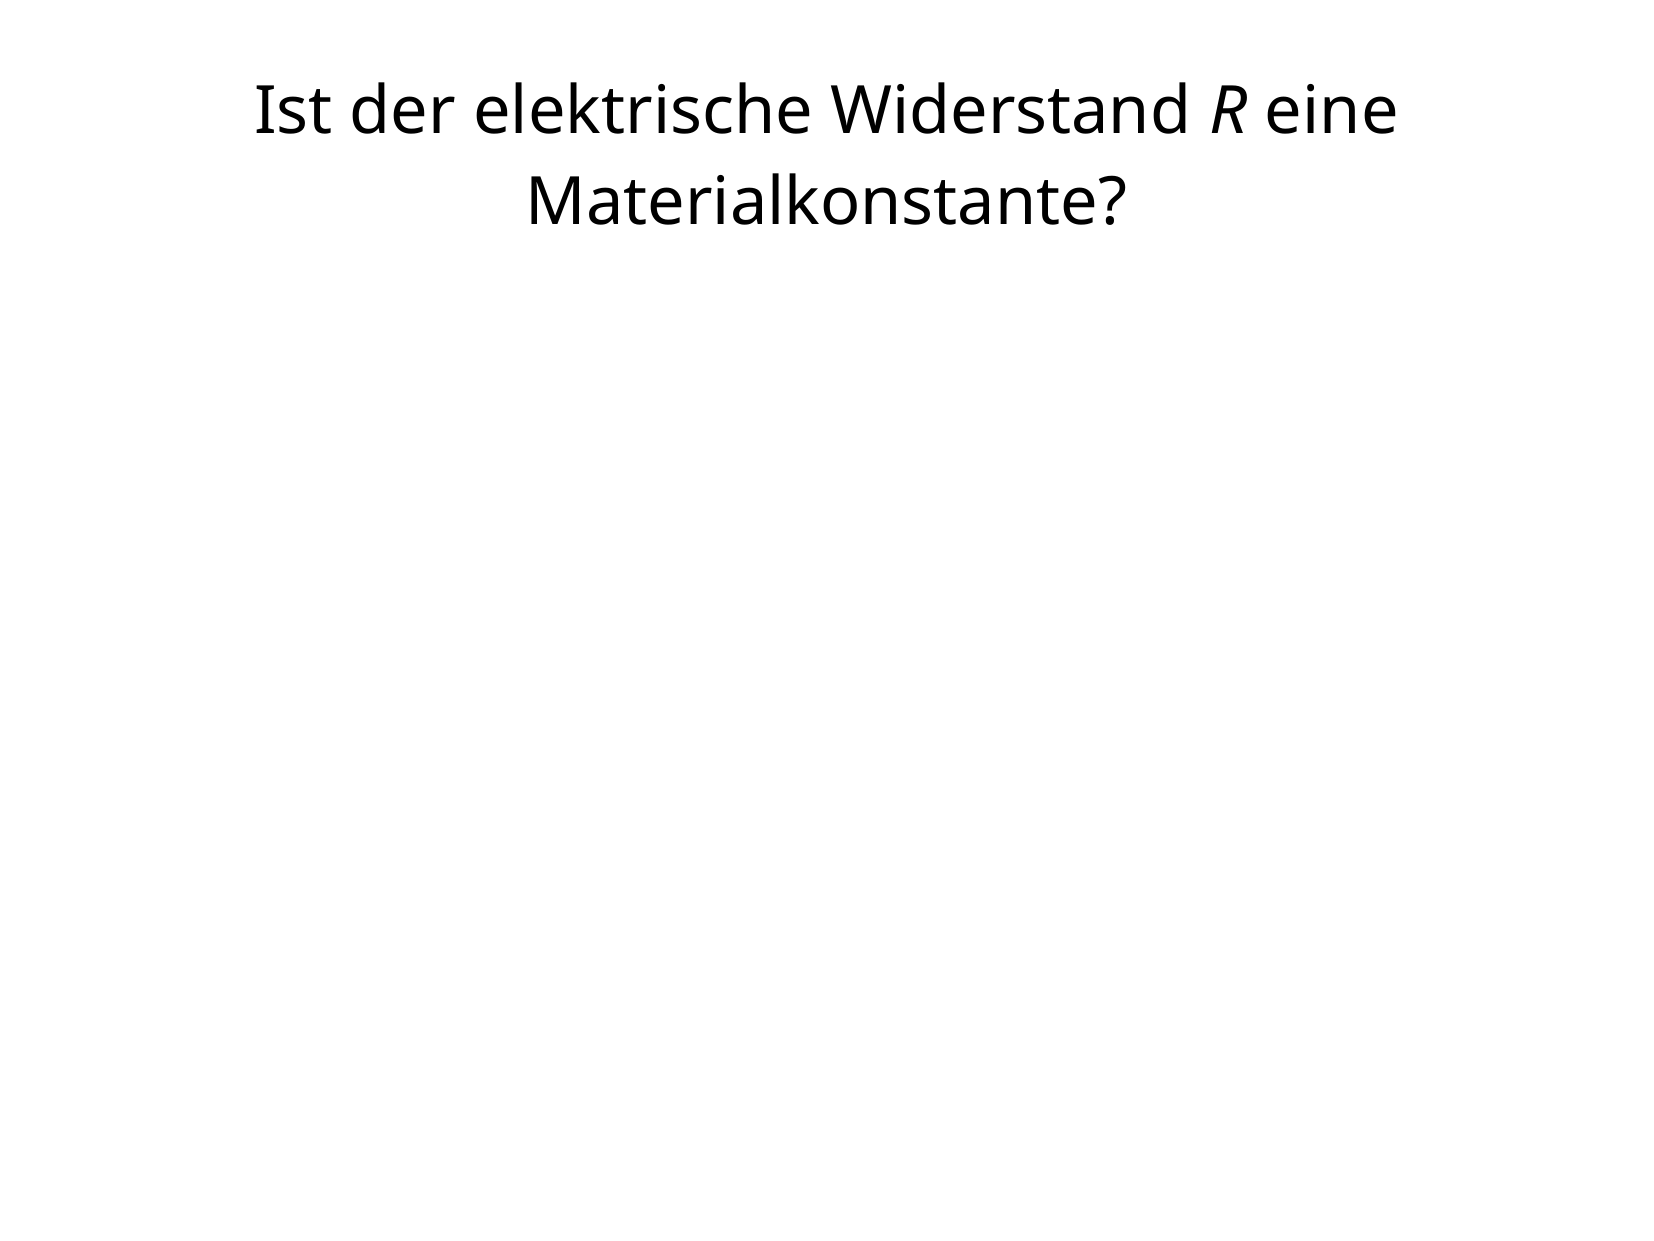

# Ist der elektrische Widerstand R eine Materialkonstante?